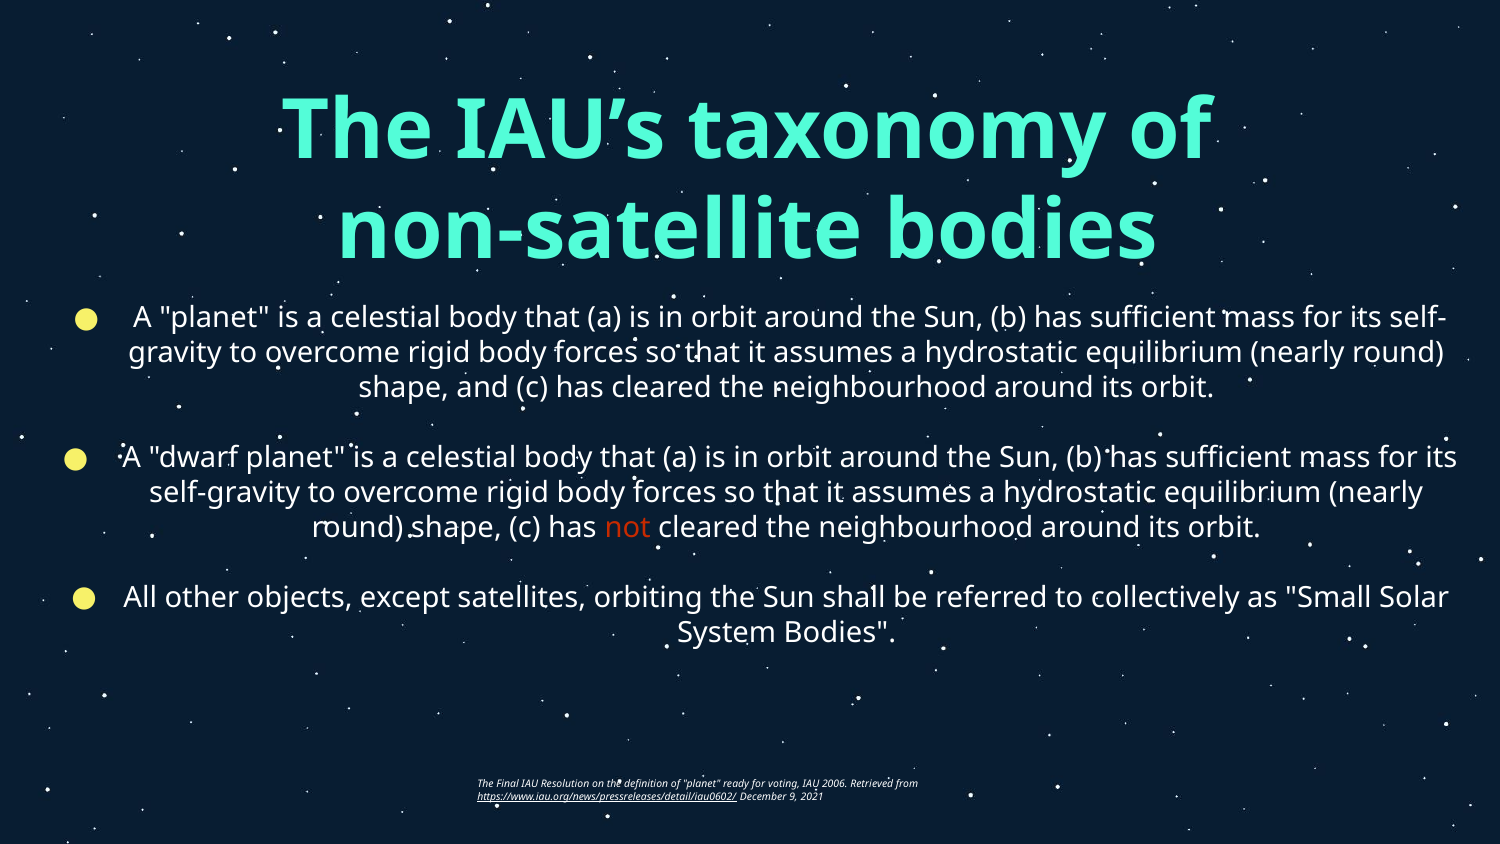

# The IAU’s taxonomy of non-satellite bodies
 A "planet" is a celestial body that (a) is in orbit around the Sun, (b) has sufficient mass for its self-gravity to overcome rigid body forces so that it assumes a hydrostatic equilibrium (nearly round) shape, and (c) has cleared the neighbourhood around its orbit.
 A "dwarf planet" is a celestial body that (a) is in orbit around the Sun, (b) has sufficient mass for its self-gravity to overcome rigid body forces so that it assumes a hydrostatic equilibrium (nearly round) shape, (c) has not cleared the neighbourhood around its orbit.
All other objects, except satellites, orbiting the Sun shall be referred to collectively as "Small Solar System Bodies".
The Final IAU Resolution on the definition of "planet" ready for voting, IAU 2006. Retrieved from https://www.iau.org/news/pressreleases/detail/iau0602/ December 9, 2021